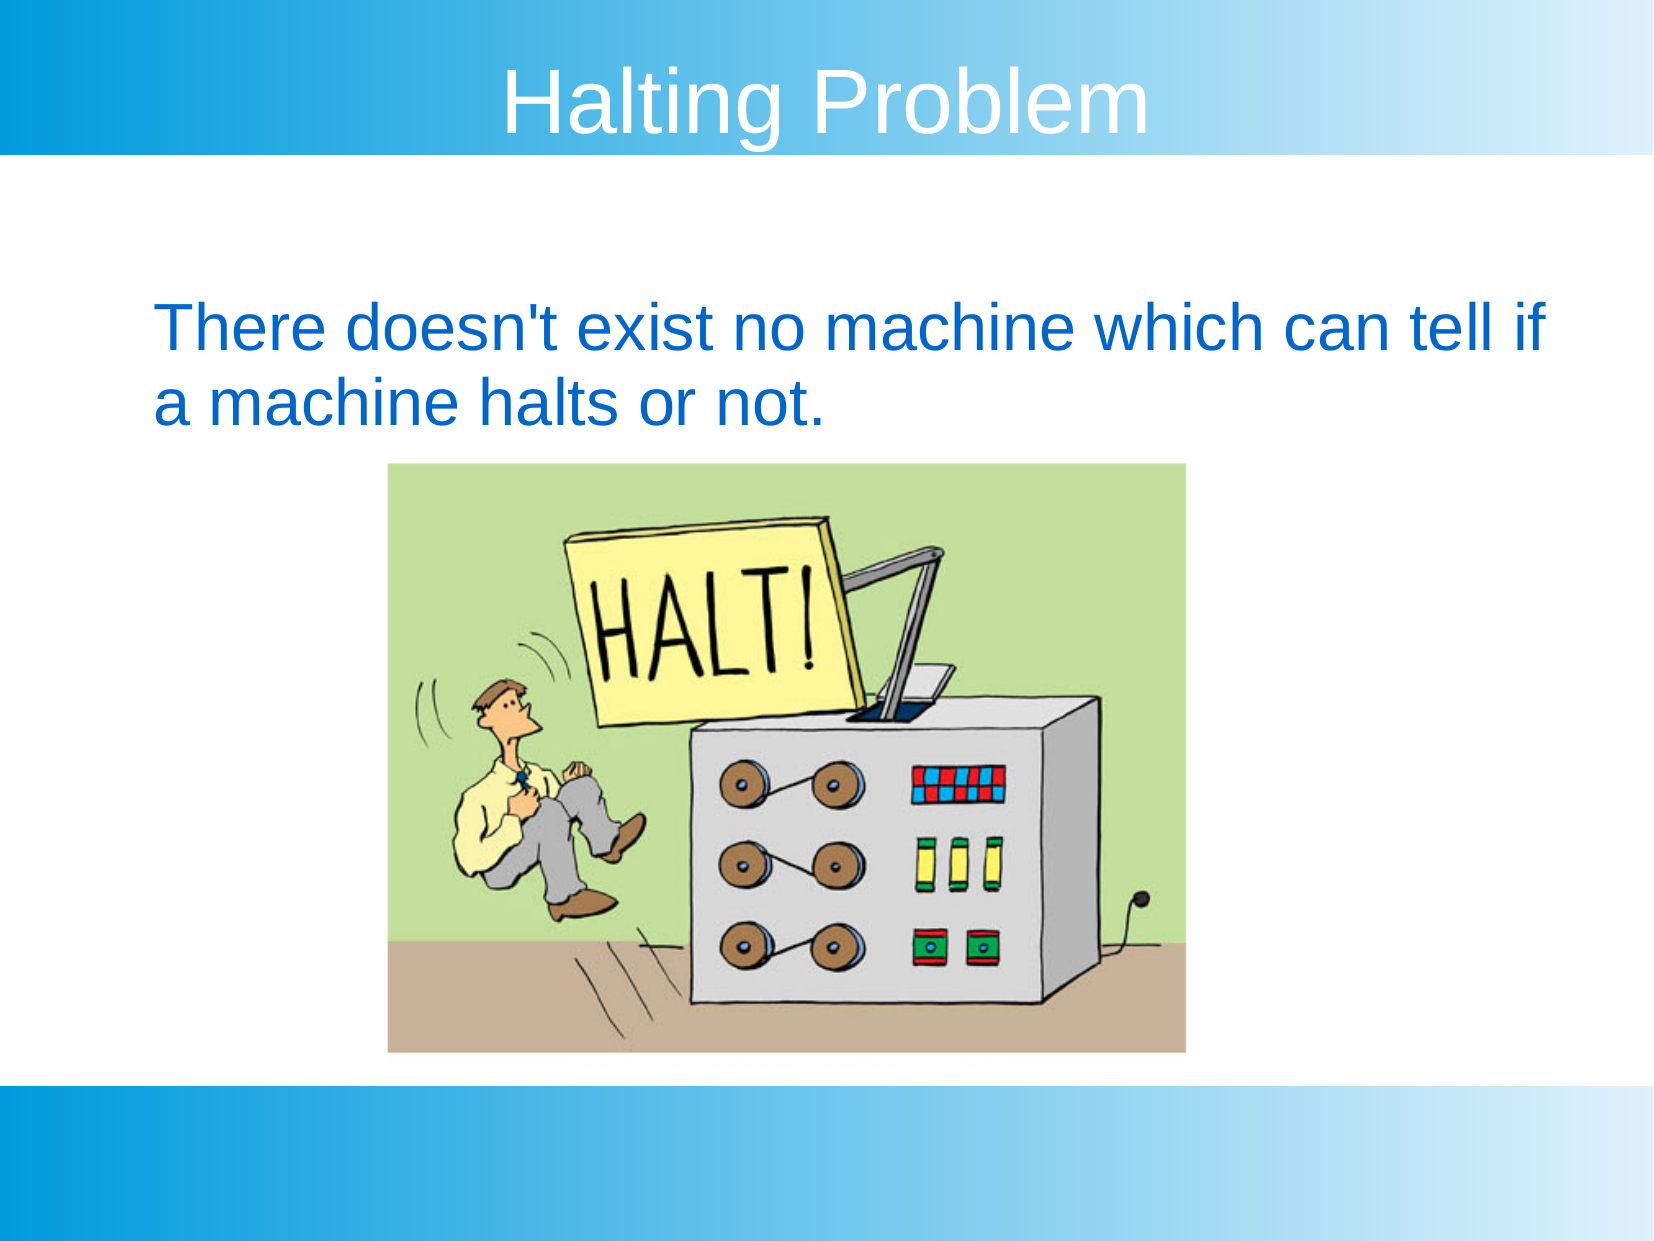

# Halting Problem
There doesn't exist no machine which can tell if a machine halts or not.